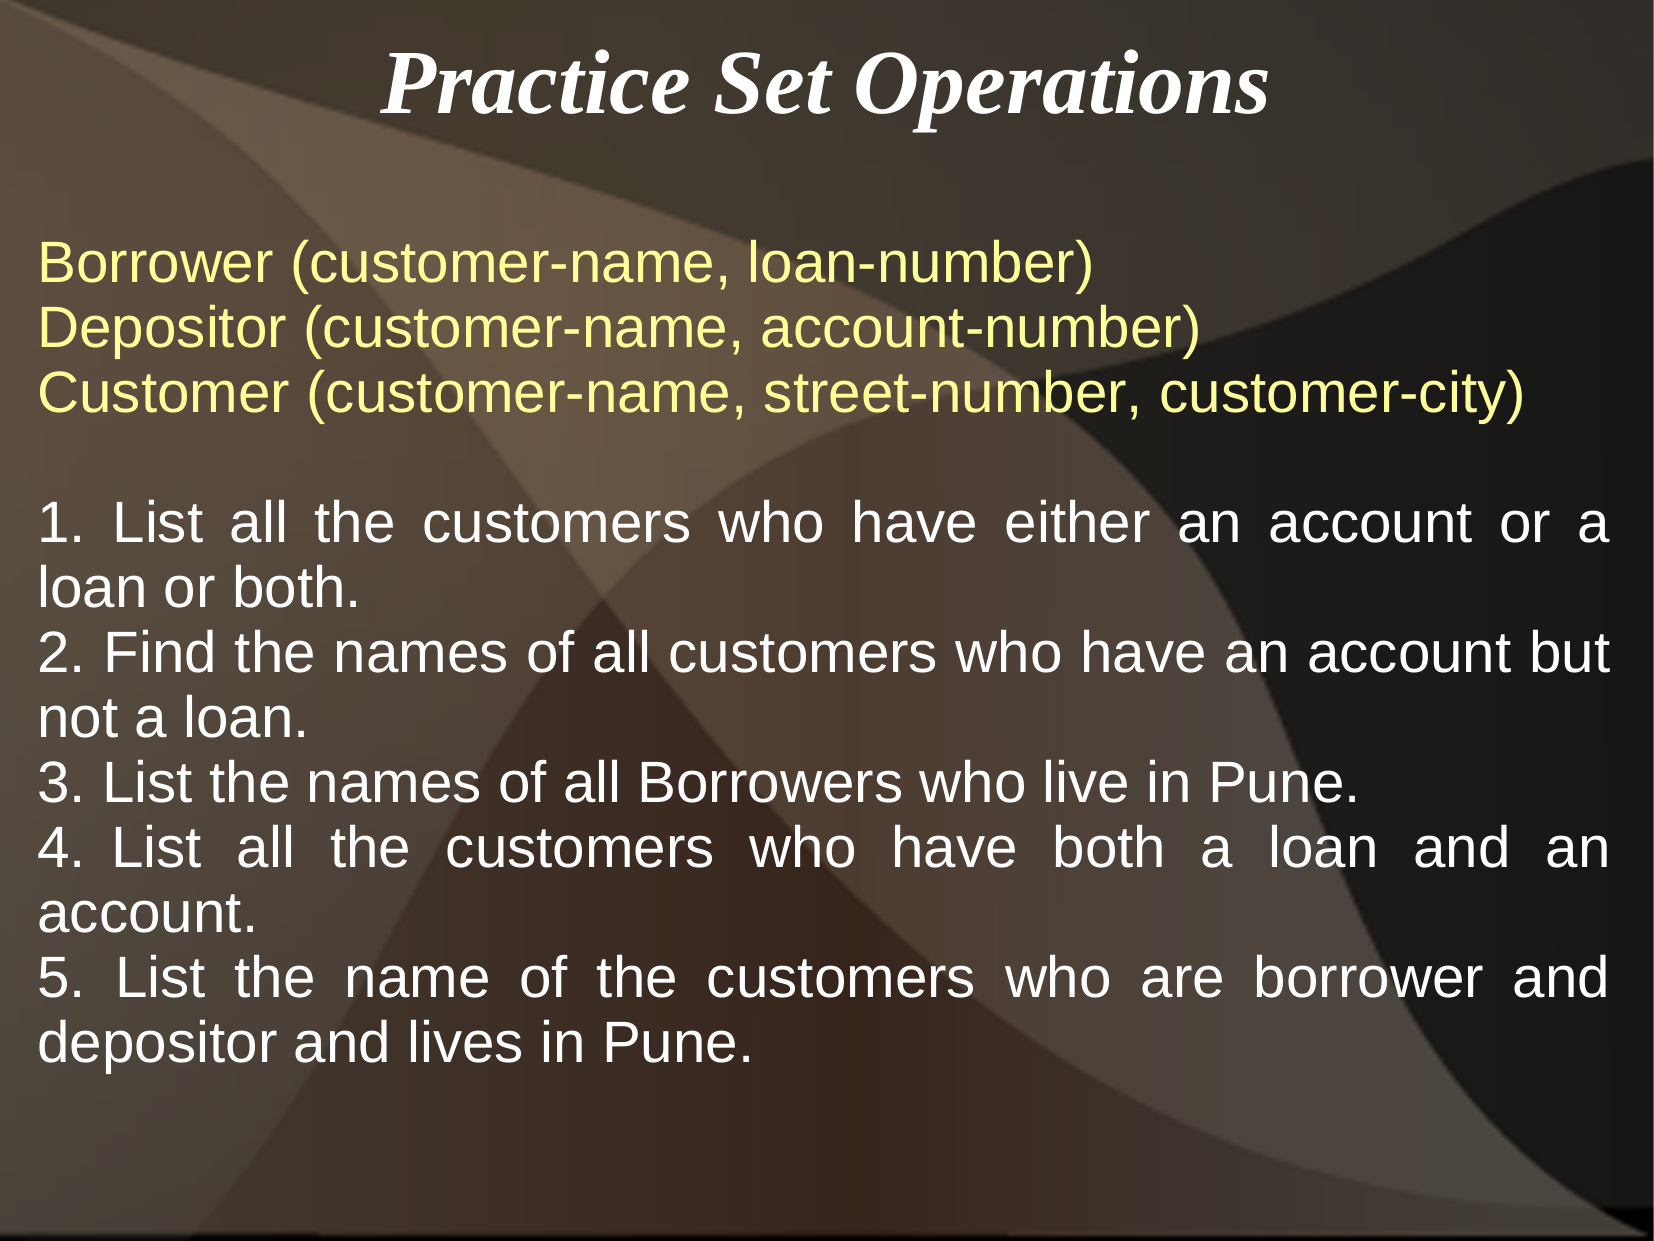

# Practice Set Operations
Borrower (customer-name, loan-number)
Depositor (customer-name, account-number)
Customer (customer-name, street-number, customer-city)
1. List all the customers who have either an account or a loan or both.
2. Find the names of all customers who have an account but not a loan.
3. List the names of all Borrowers who live in Pune.
4.	List all the customers who have both a loan and an account.
5. List the name of the customers who are borrower and depositor and lives in Pune.